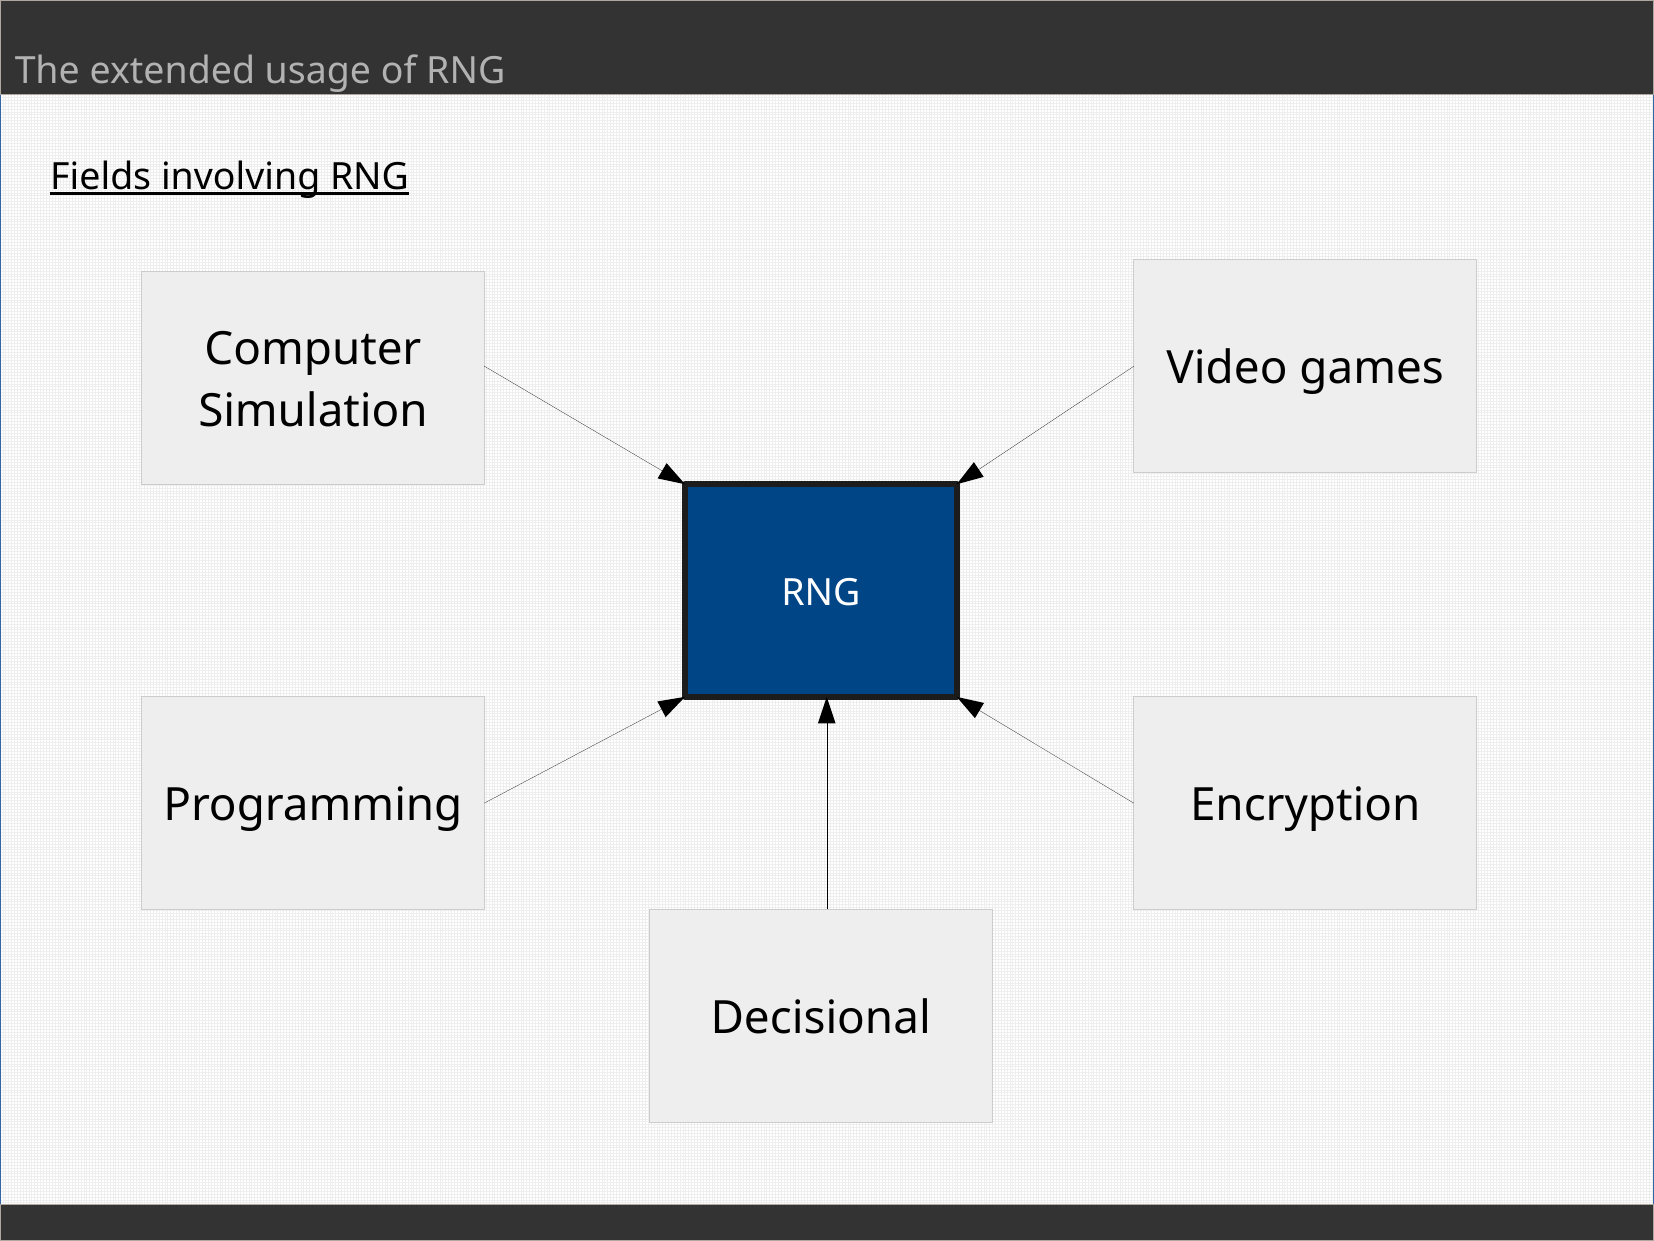

The extended usage of RNG
Fields involving RNG
Video games
Computer
Simulation
RNG
Programming
Encryption
Programming
Decisional